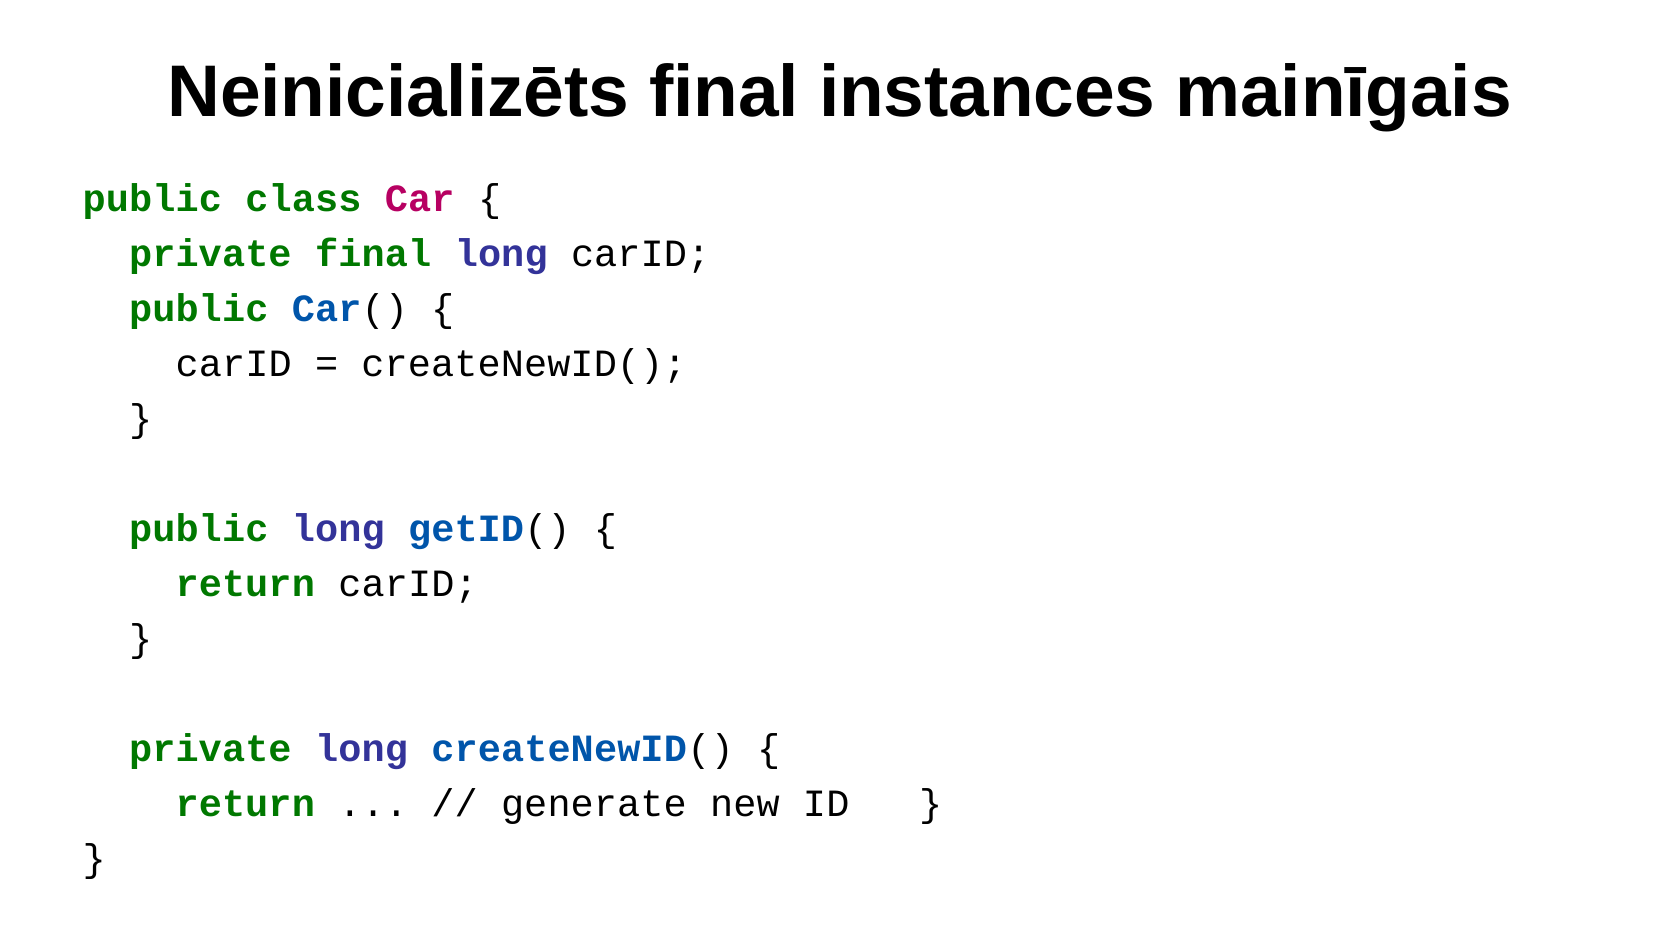

Neinicializēts final instances mainīgais
# public class Car { private final long carID; public Car() { carID = createNewID(); } public long getID() { return carID; } private long createNewID() { return ... // generate new ID } }